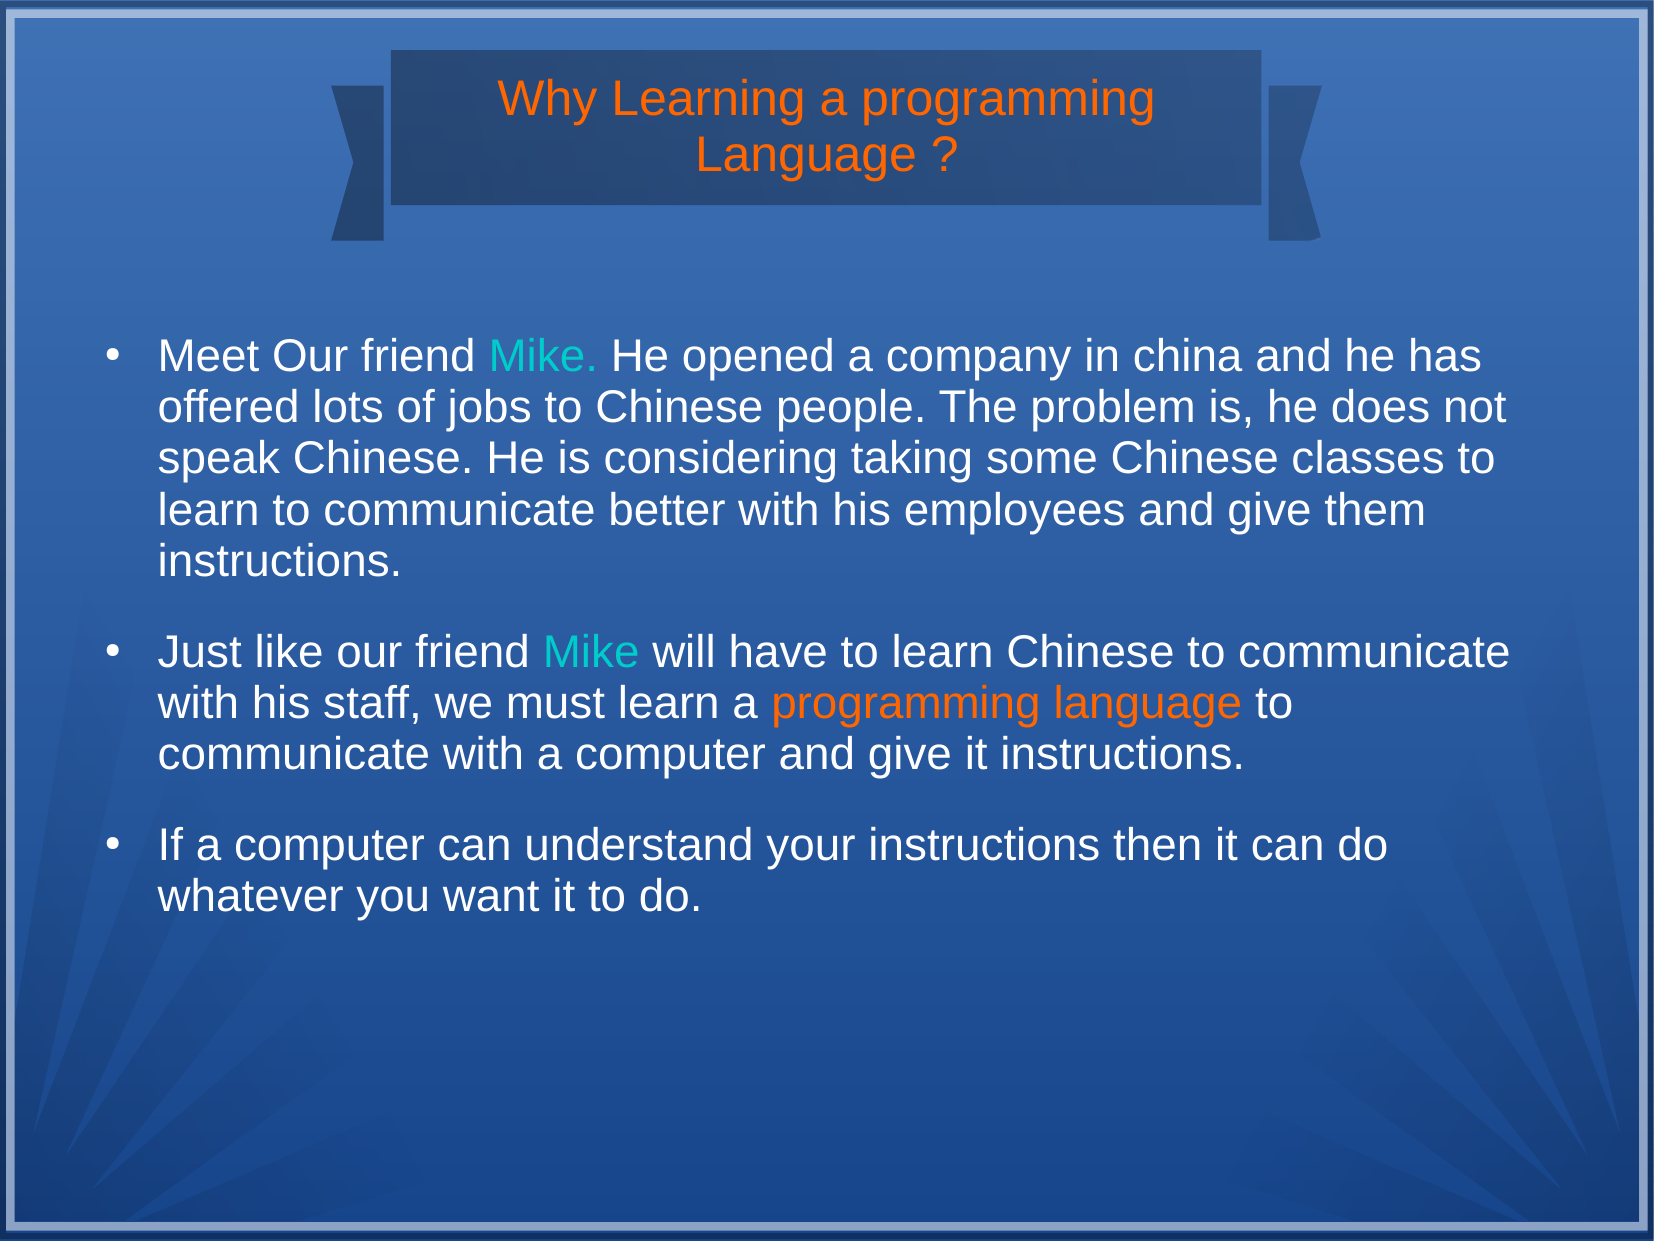

# Why Learning a programming Language ?
Meet Our friend Mike. He opened a company in china and he has offered lots of jobs to Chinese people. The problem is, he does not speak Chinese. He is considering taking some Chinese classes to learn to communicate better with his employees and give them instructions.
Just like our friend Mike will have to learn Chinese to communicate with his staff, we must learn a programming language to communicate with a computer and give it instructions.
If a computer can understand your instructions then it can do whatever you want it to do.